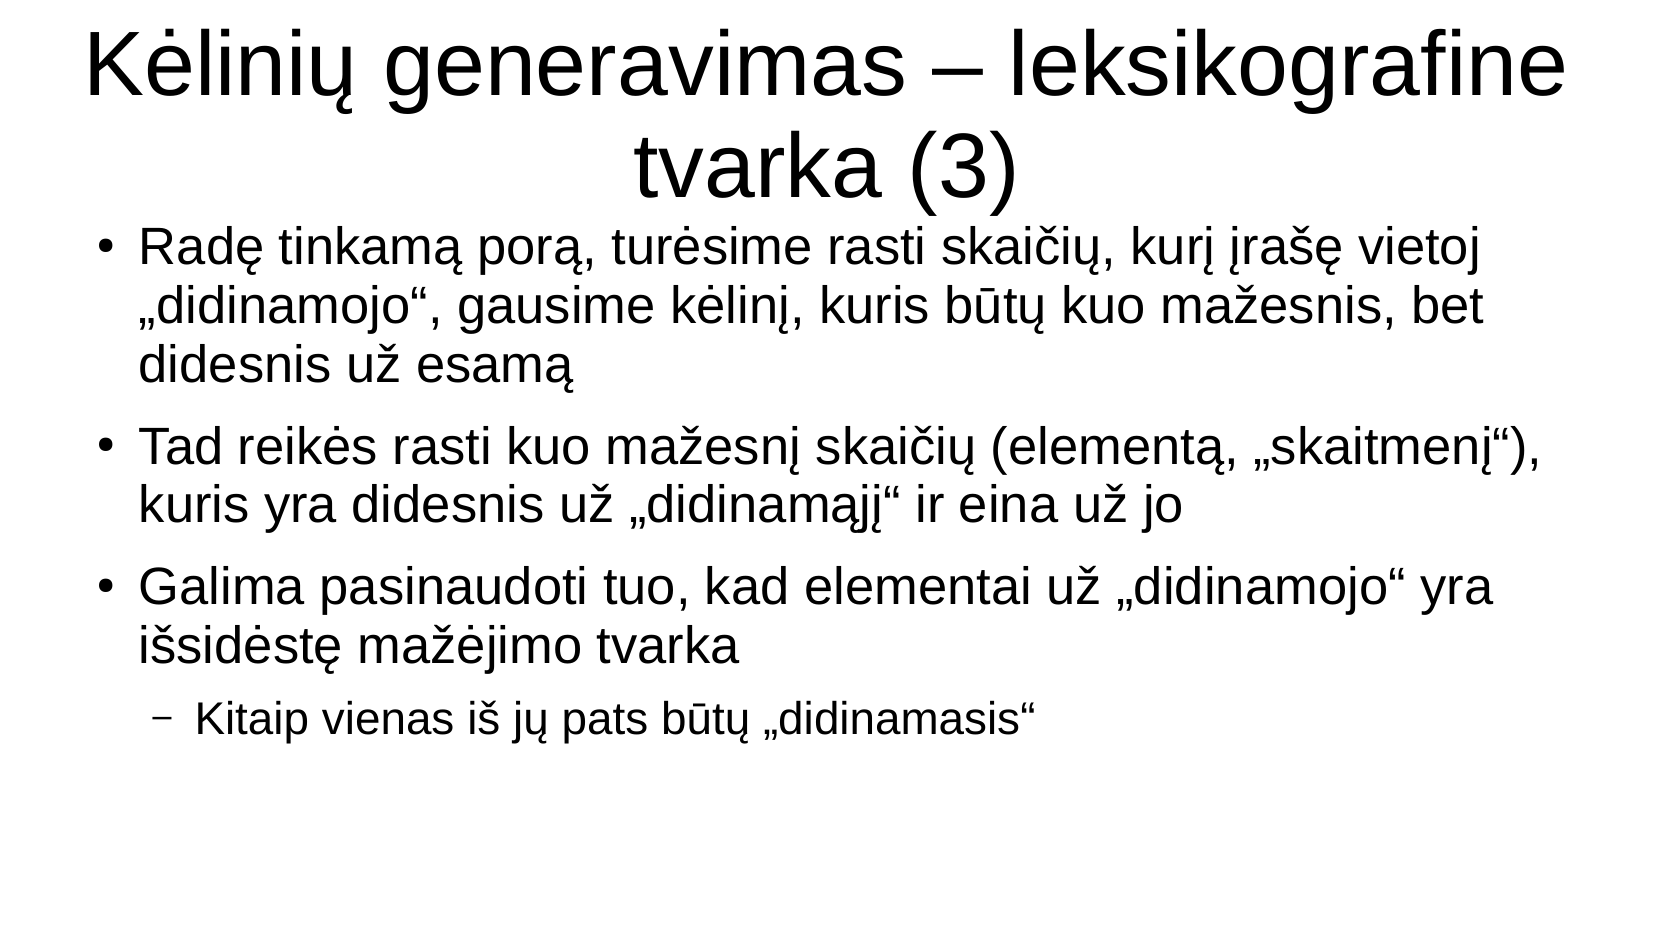

# Kėlinių generavimas – leksikografine tvarka (3)
Radę tinkamą porą, turėsime rasti skaičių, kurį įrašę vietoj „didinamojo“, gausime kėlinį, kuris būtų kuo mažesnis, bet didesnis už esamą
Tad reikės rasti kuo mažesnį skaičių (elementą, „skaitmenį“), kuris yra didesnis už „didinamąjį“ ir eina už jo
Galima pasinaudoti tuo, kad elementai už „didinamojo“ yra išsidėstę mažėjimo tvarka
Kitaip vienas iš jų pats būtų „didinamasis“